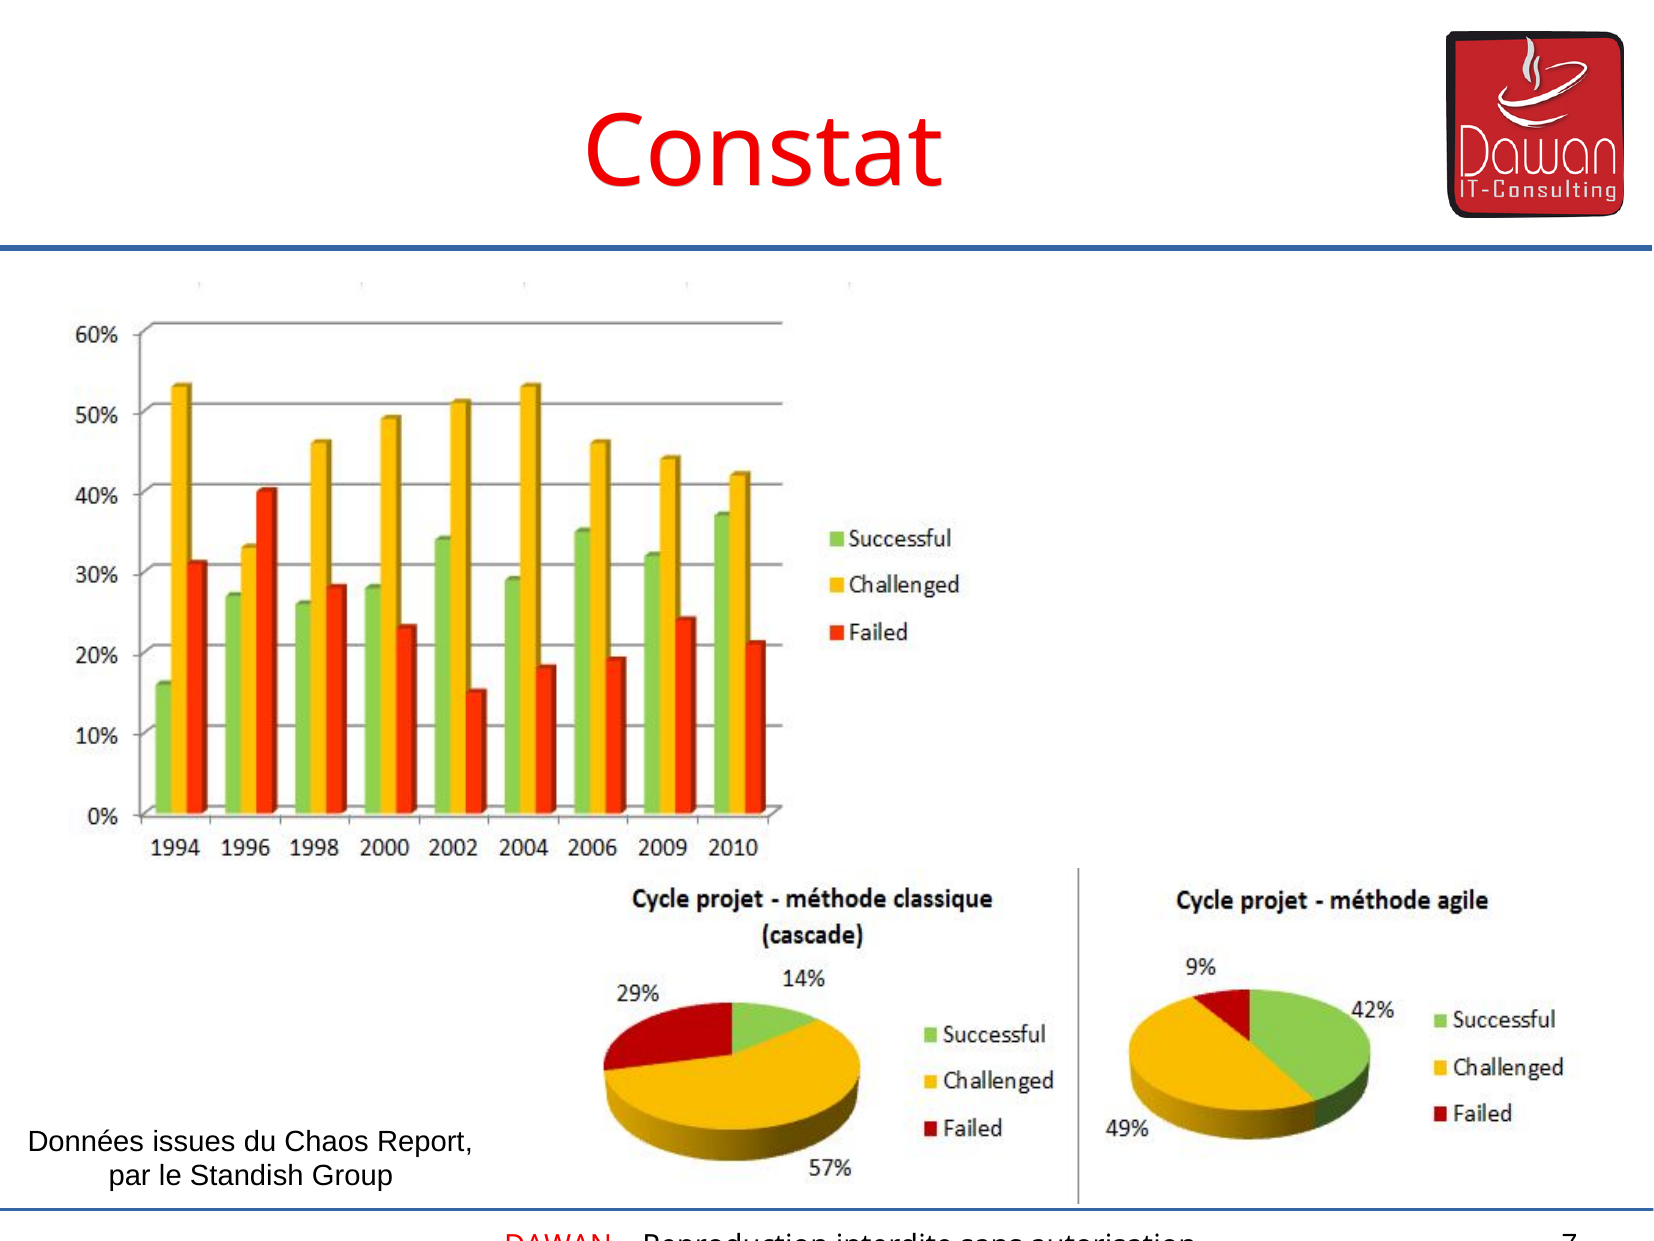

Constat
Constat
Données issues du Chaos Report,
par le Standish Group
DAWAN – Reproduction interdite sans autorisation
7